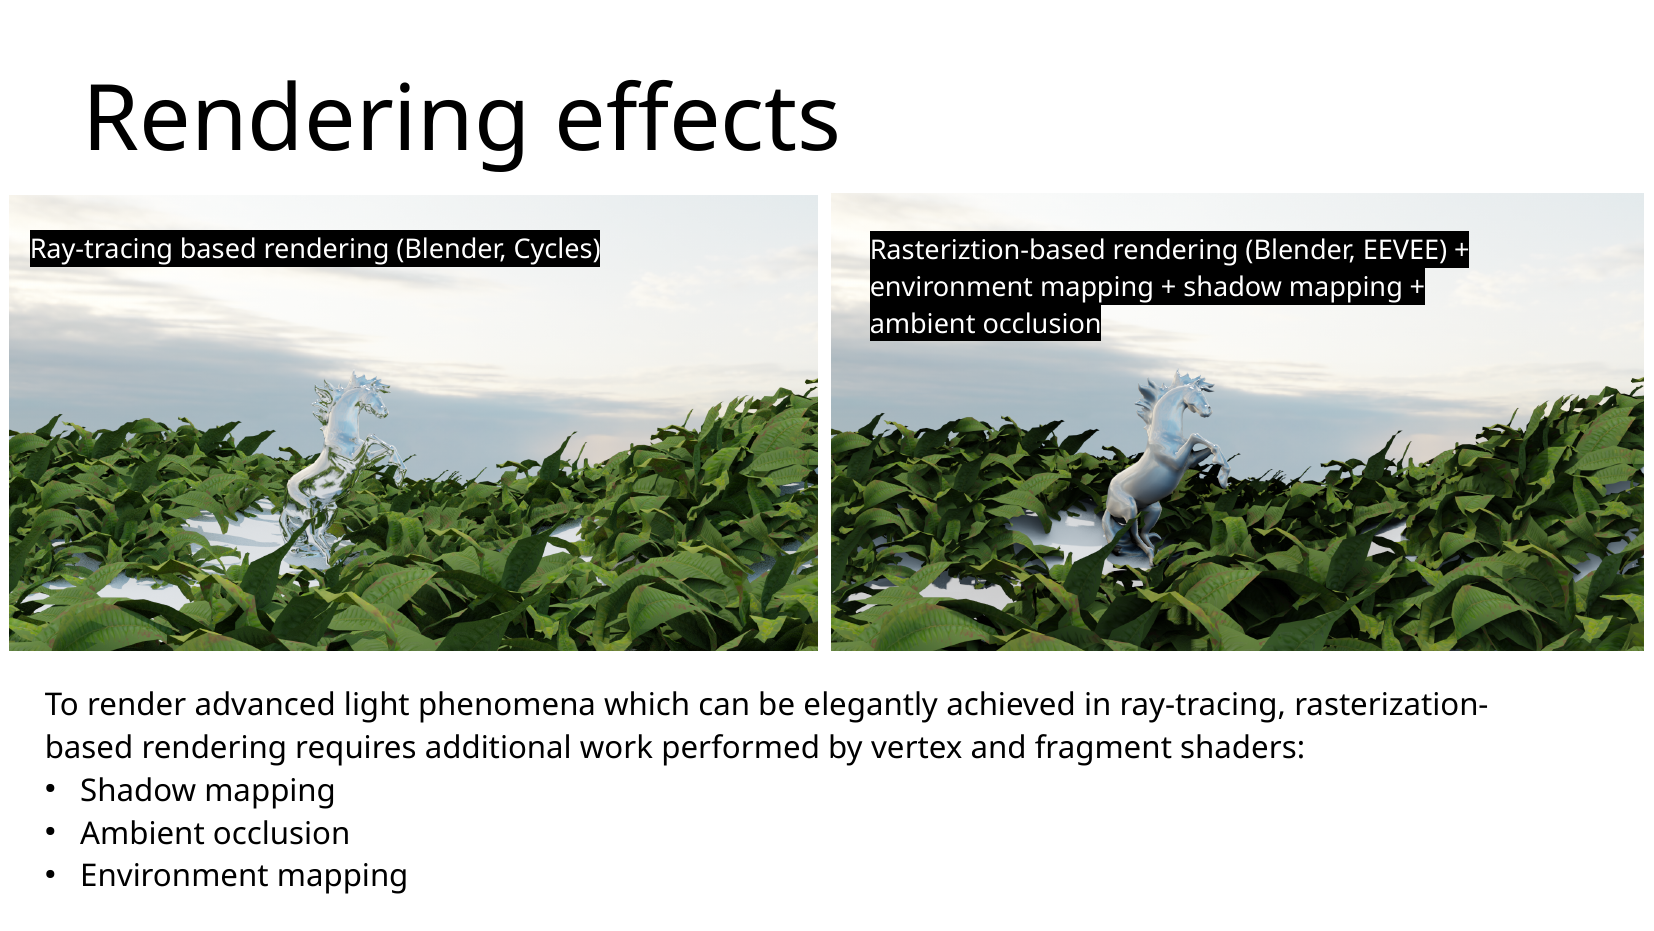

# Rendering effects
Ray-tracing based rendering (Blender, Cycles)
Rasteriztion-based rendering (Blender, EEVEE) + environment mapping + shadow mapping + ambient occlusion
To render advanced light phenomena which can be elegantly achieved in ray-tracing, rasterization-based rendering requires additional work performed by vertex and fragment shaders:
Shadow mapping
Ambient occlusion
Environment mapping